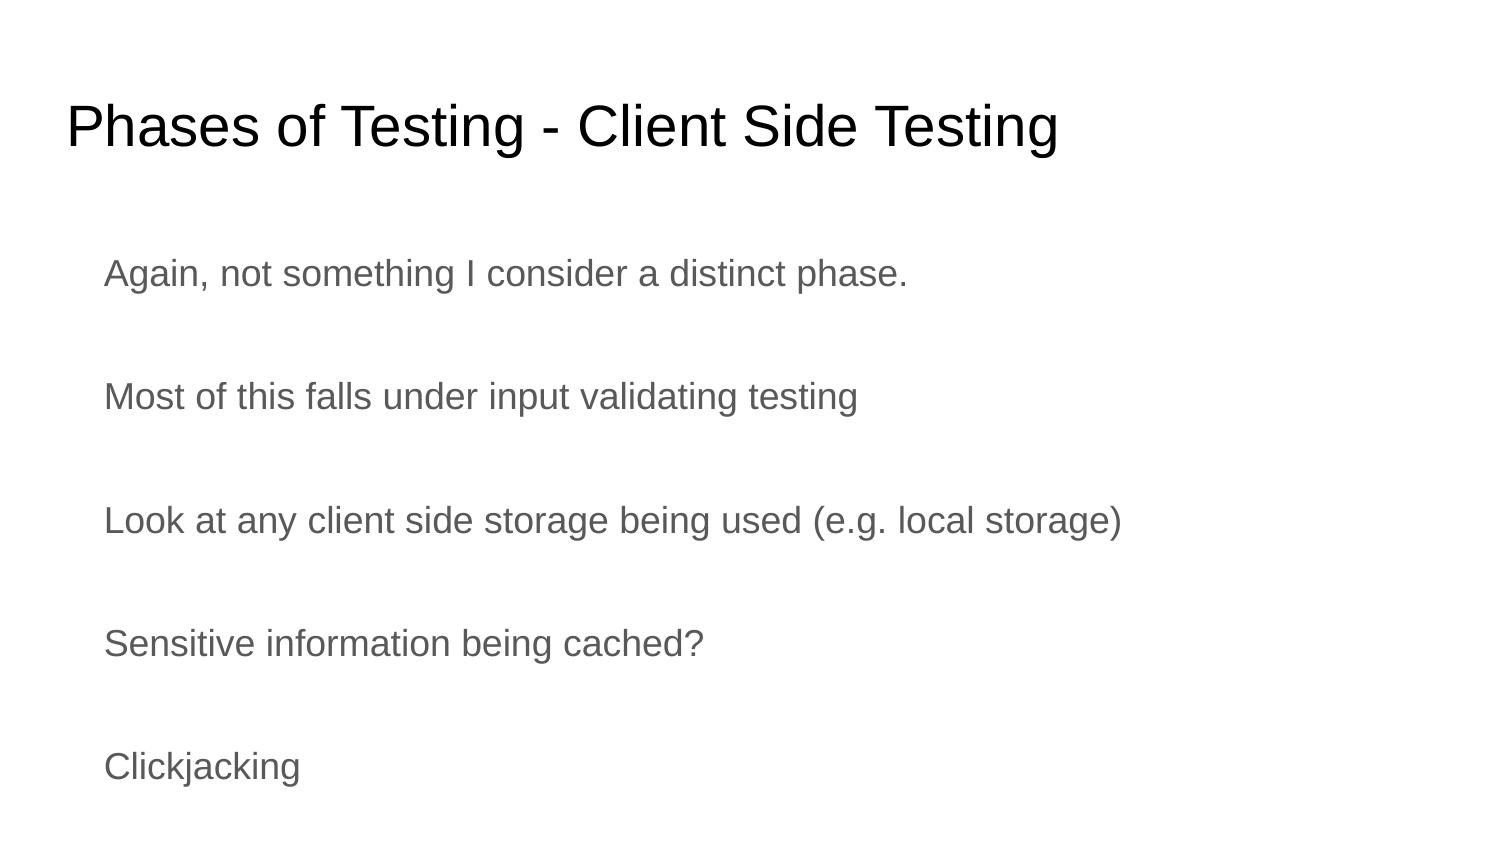

# Phases of Testing - Client Side Testing
Again, not something I consider a distinct phase.
Most of this falls under input validating testing
Look at any client side storage being used (e.g. local storage)
Sensitive information being cached?
Clickjacking
Websockets